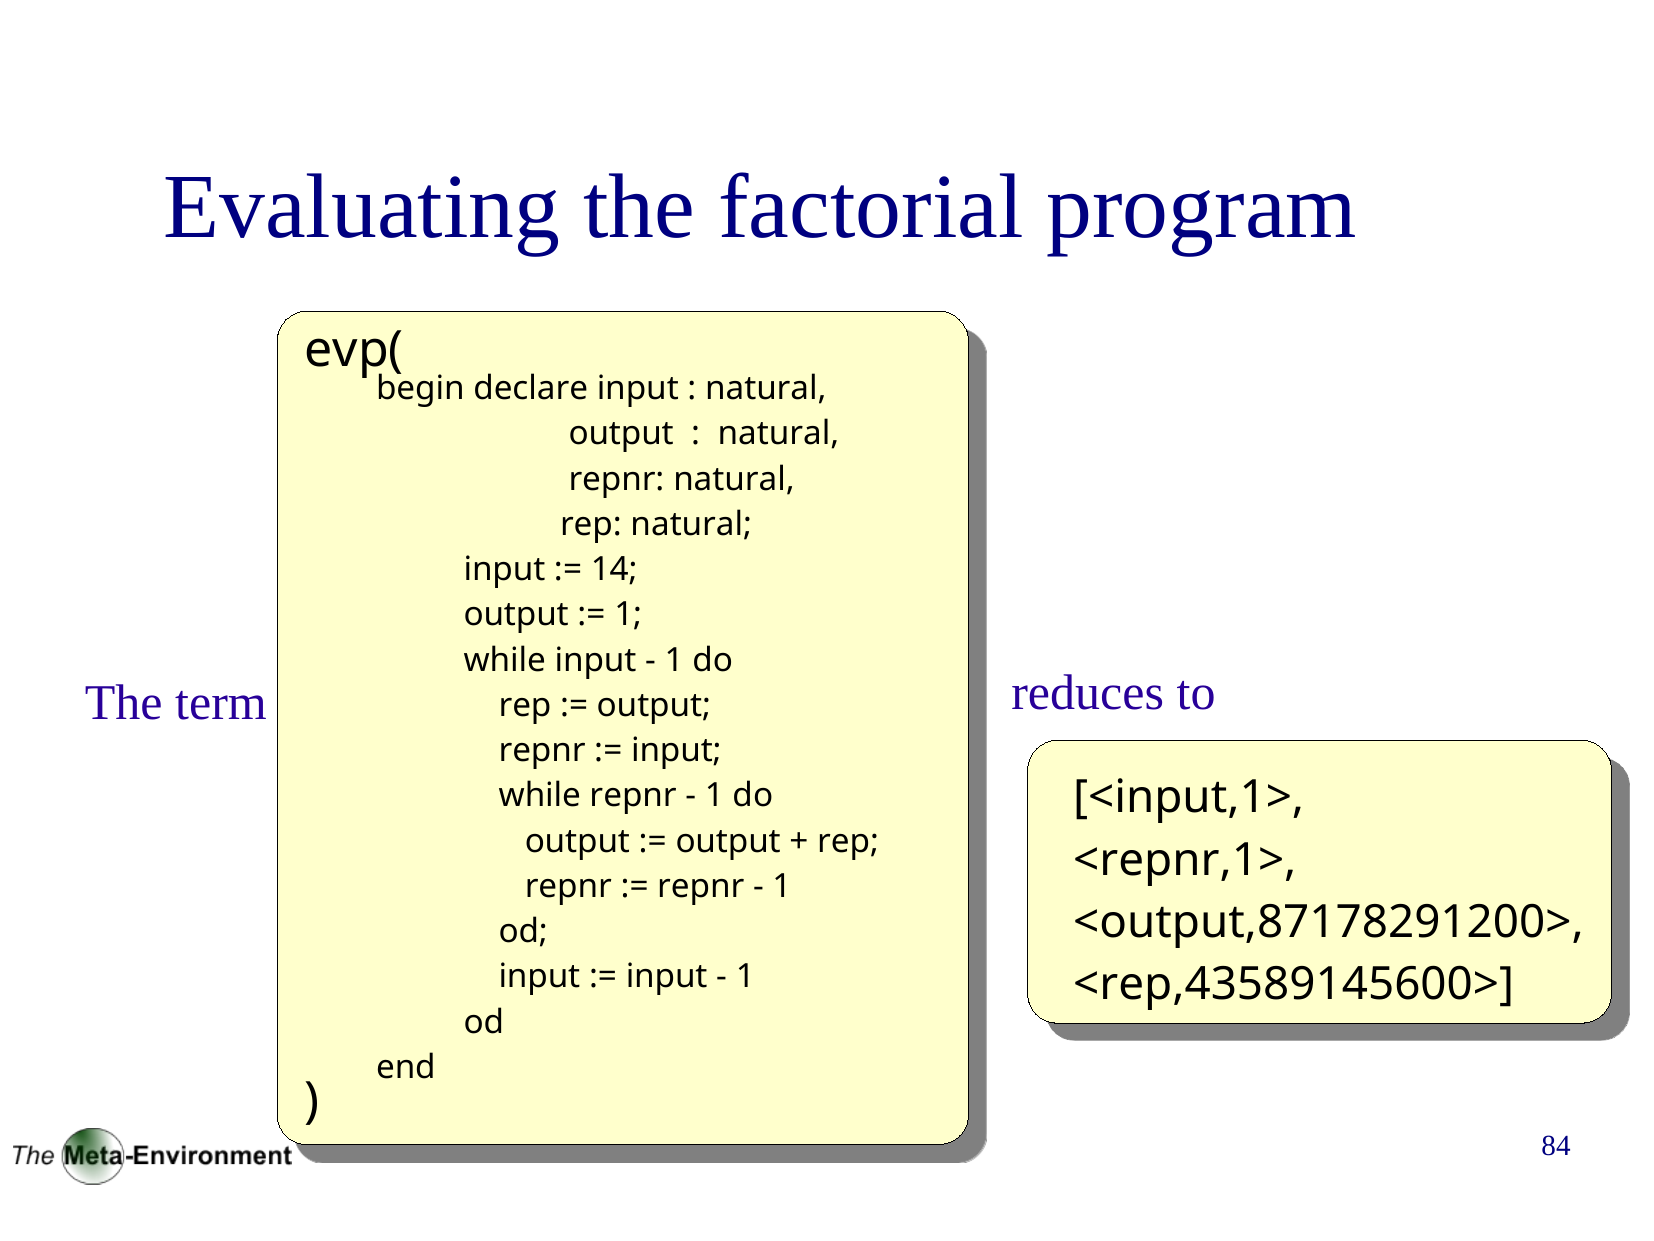

# Evaluating the factorial program
evp(
)
begin declare input : natural,
 output : natural,
 repnr: natural,
 rep: natural;
 input := 14;
 output := 1;
 while input - 1 do
 rep := output;
 repnr := input;
 while repnr - 1 do
 output := output + rep;
 repnr := repnr - 1
 od;
 input := input - 1
 od
end
reduces to
The term
[<input,1>,
<repnr,1>,
<output,87178291200>,
<rep,43589145600>]
84